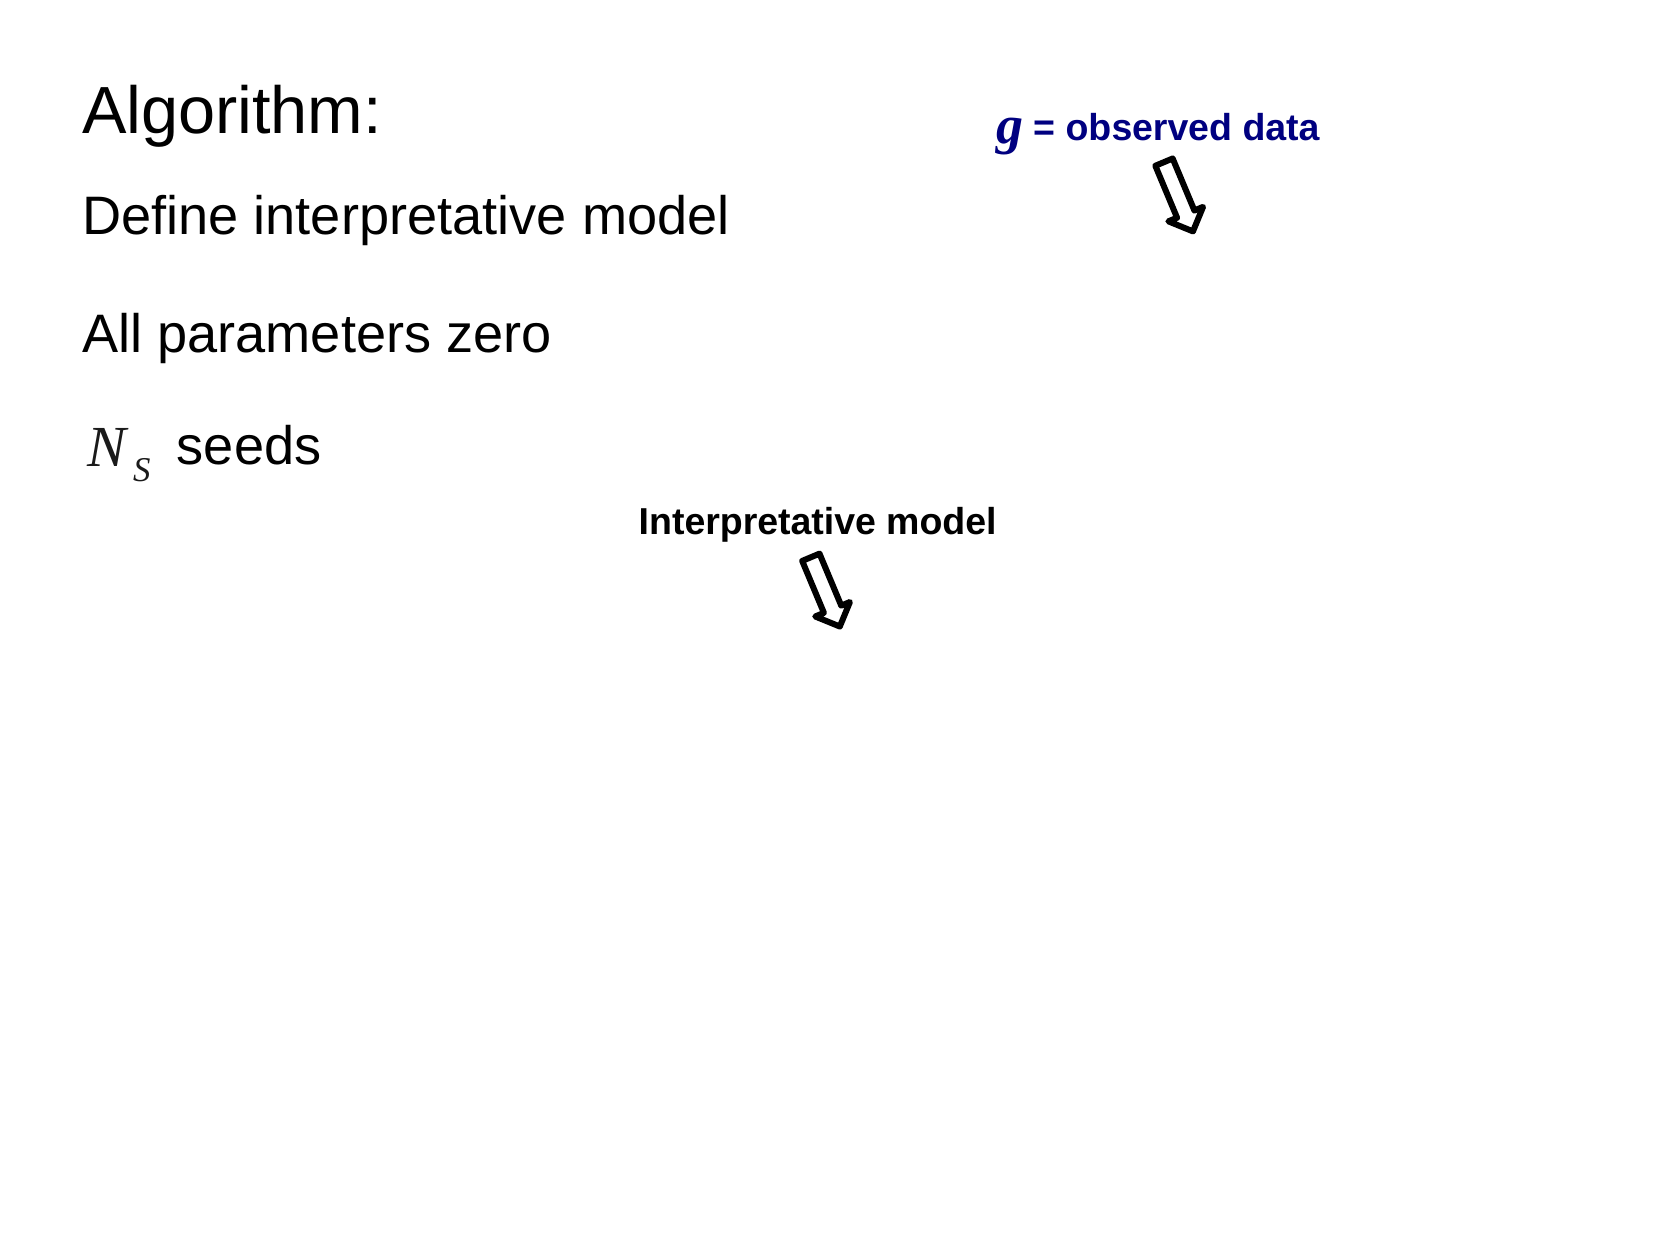

Algorithm:
= observed data
Define interpretative model
All parameters zero
seeds
Interpretative model